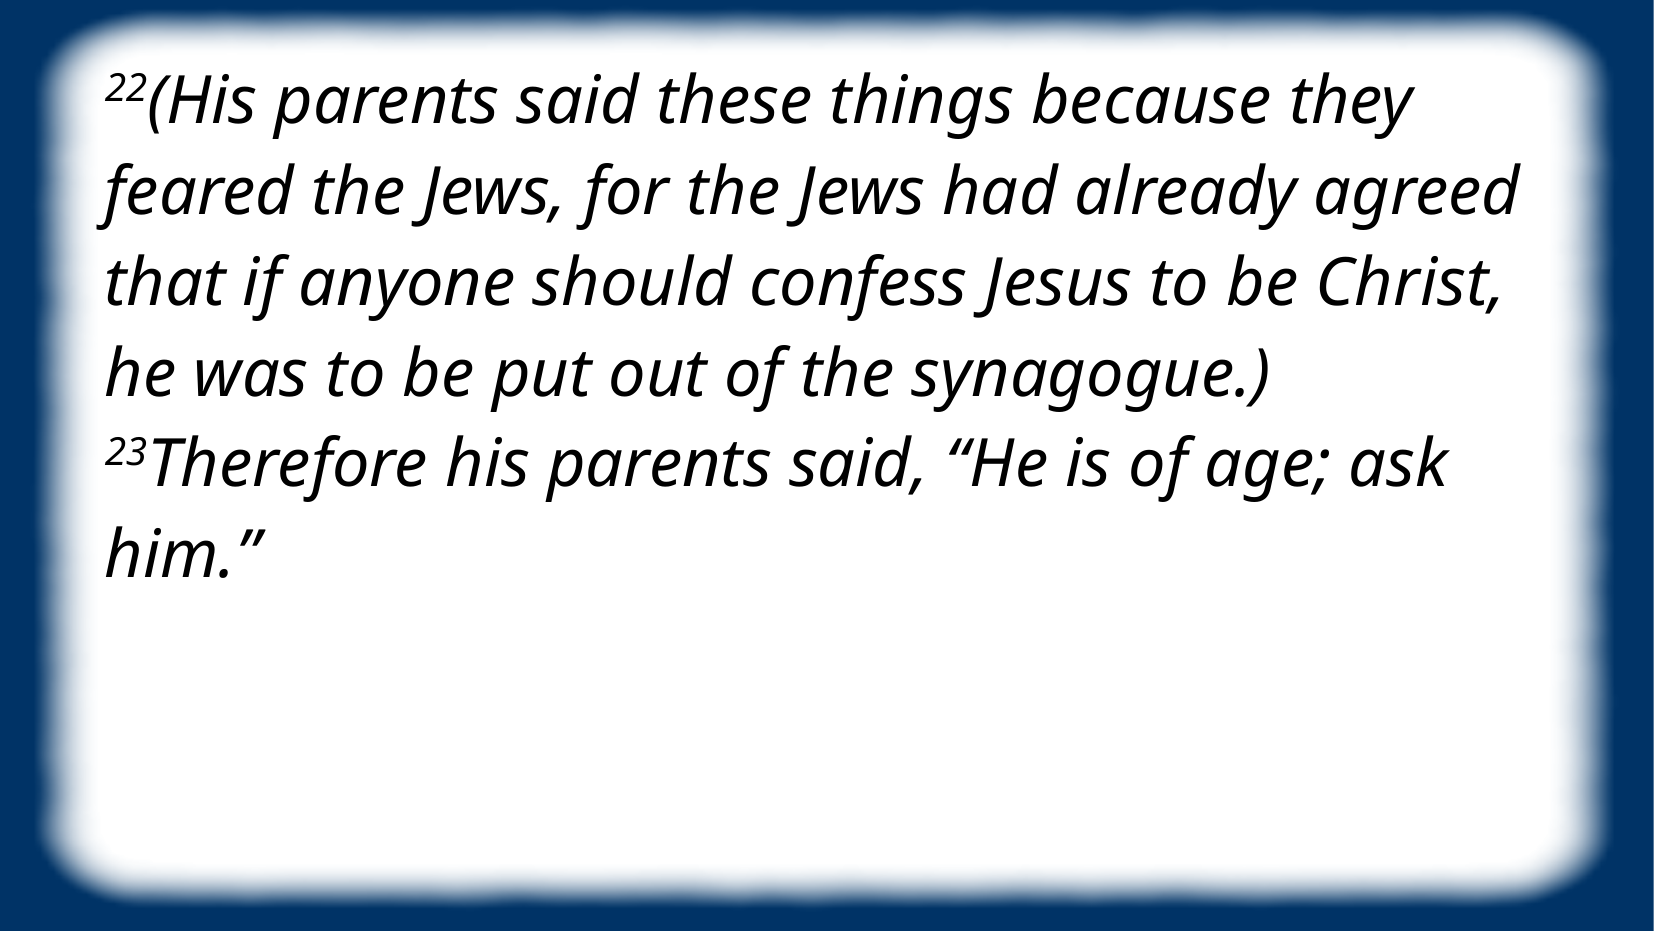

22(His parents said these things because they feared the Jews, for the Jews had already agreed that if anyone should confess Jesus to be Christ, he was to be put out of the synagogue.) 23Therefore his parents said, “He is of age; ask him.”